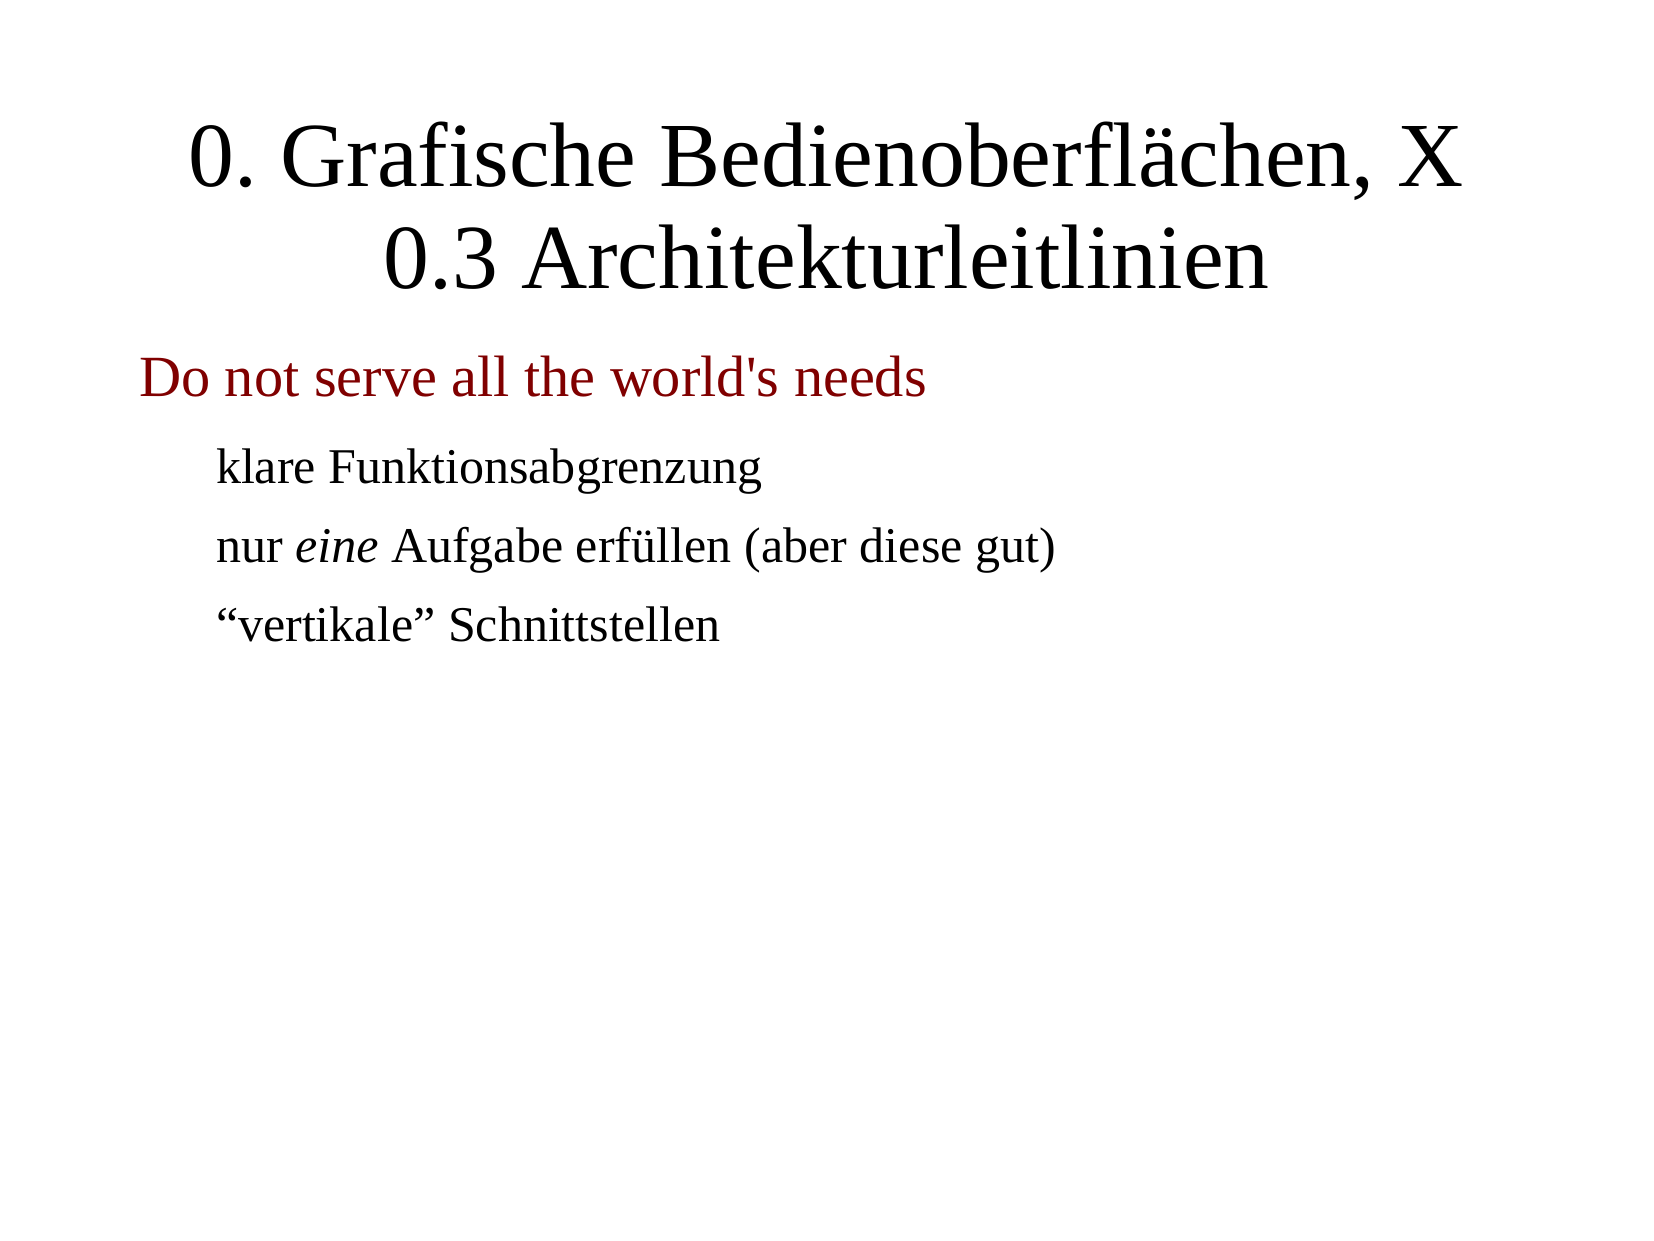

# 0. Grafische Bedienoberflächen, X 0.3 Architekturleitlinien
Do not serve all the world's needs
klare Funktionsabgrenzung
nur eine Aufgabe erfüllen (aber diese gut)
“vertikale” Schnittstellen